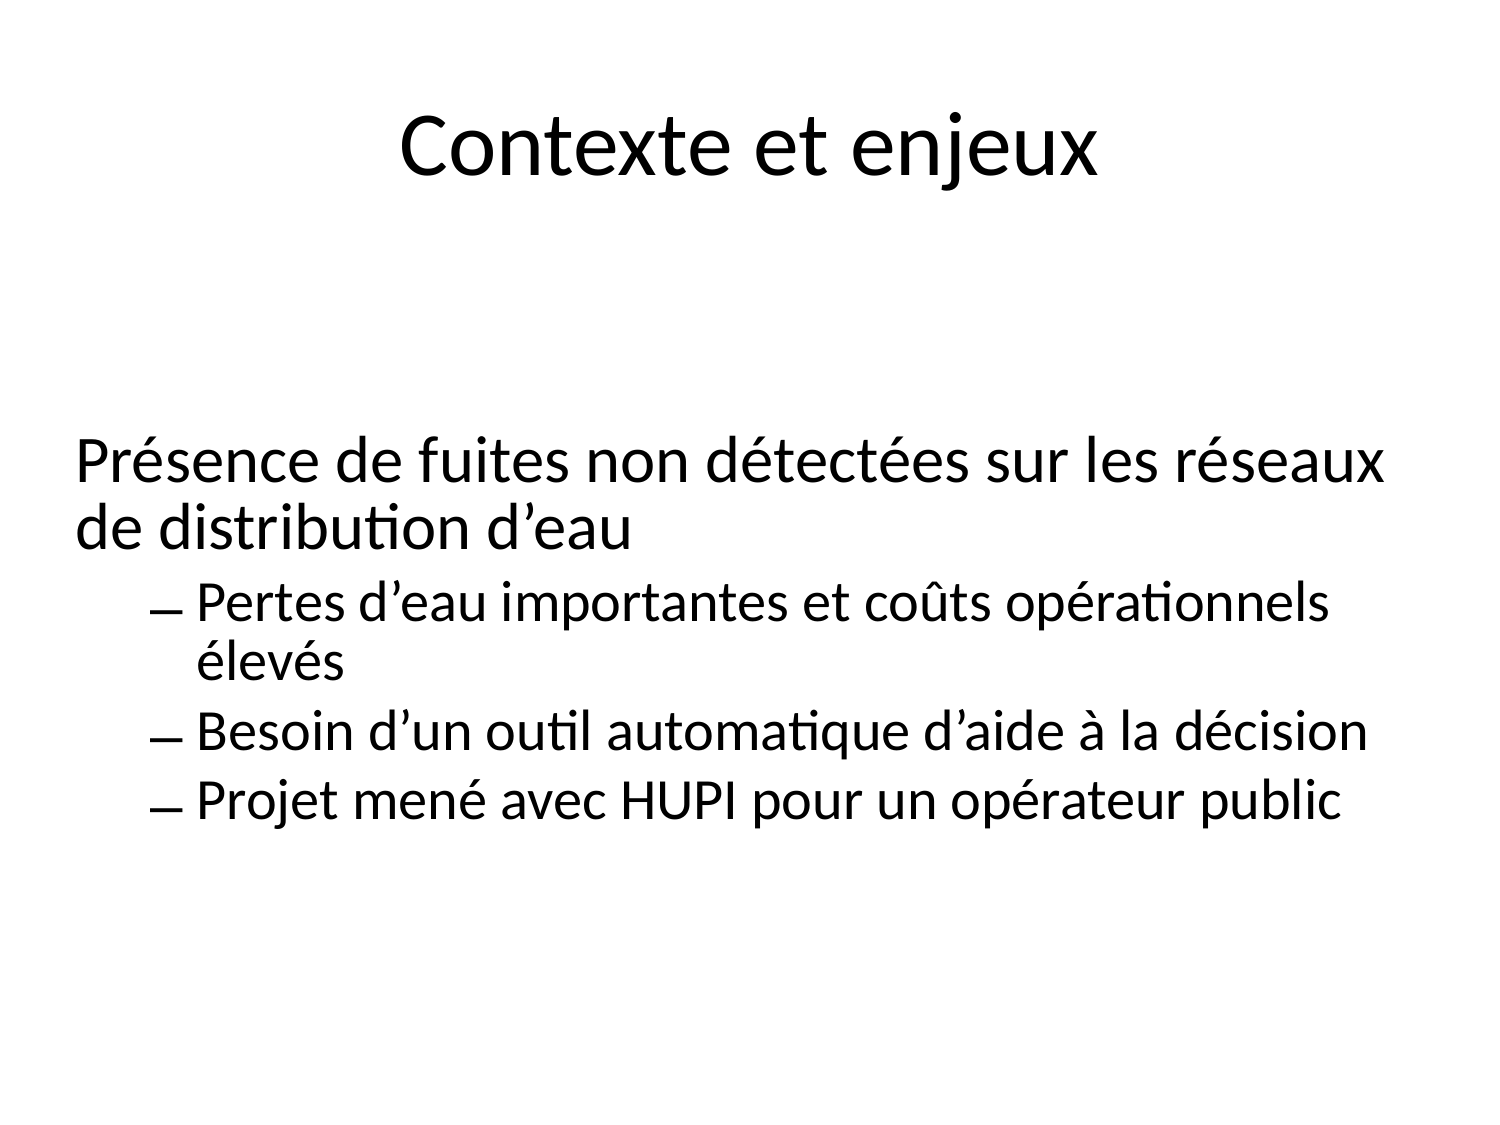

# Contexte et enjeux
Présence de fuites non détectées sur les réseaux de distribution d’eau
Pertes d’eau importantes et coûts opérationnels élevés
Besoin d’un outil automatique d’aide à la décision
Projet mené avec HUPI pour un opérateur public